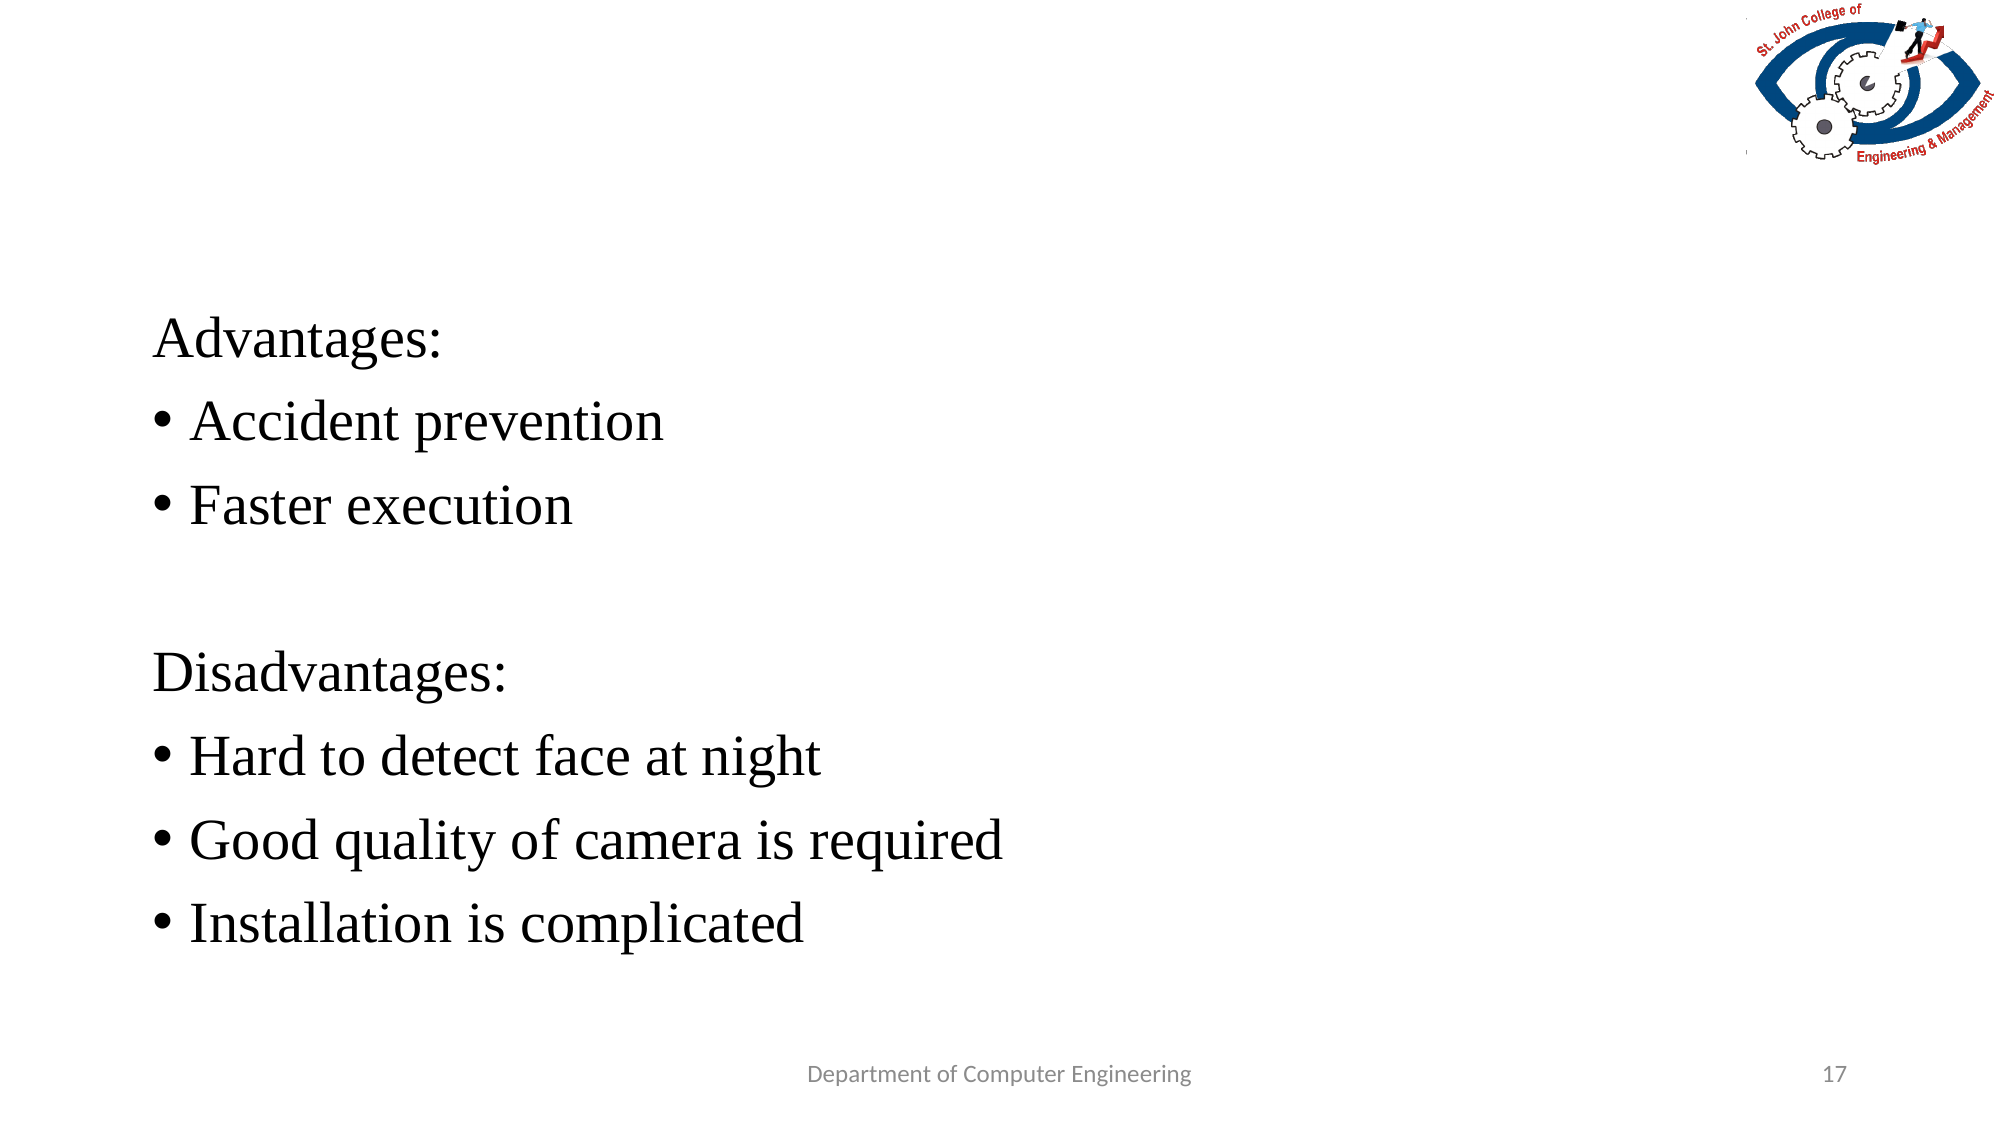

# Advantages:
Accident prevention
Faster execution
Disadvantages:
Hard to detect face at night
Good quality of camera is required
Installation is complicated
Department of Computer Engineering